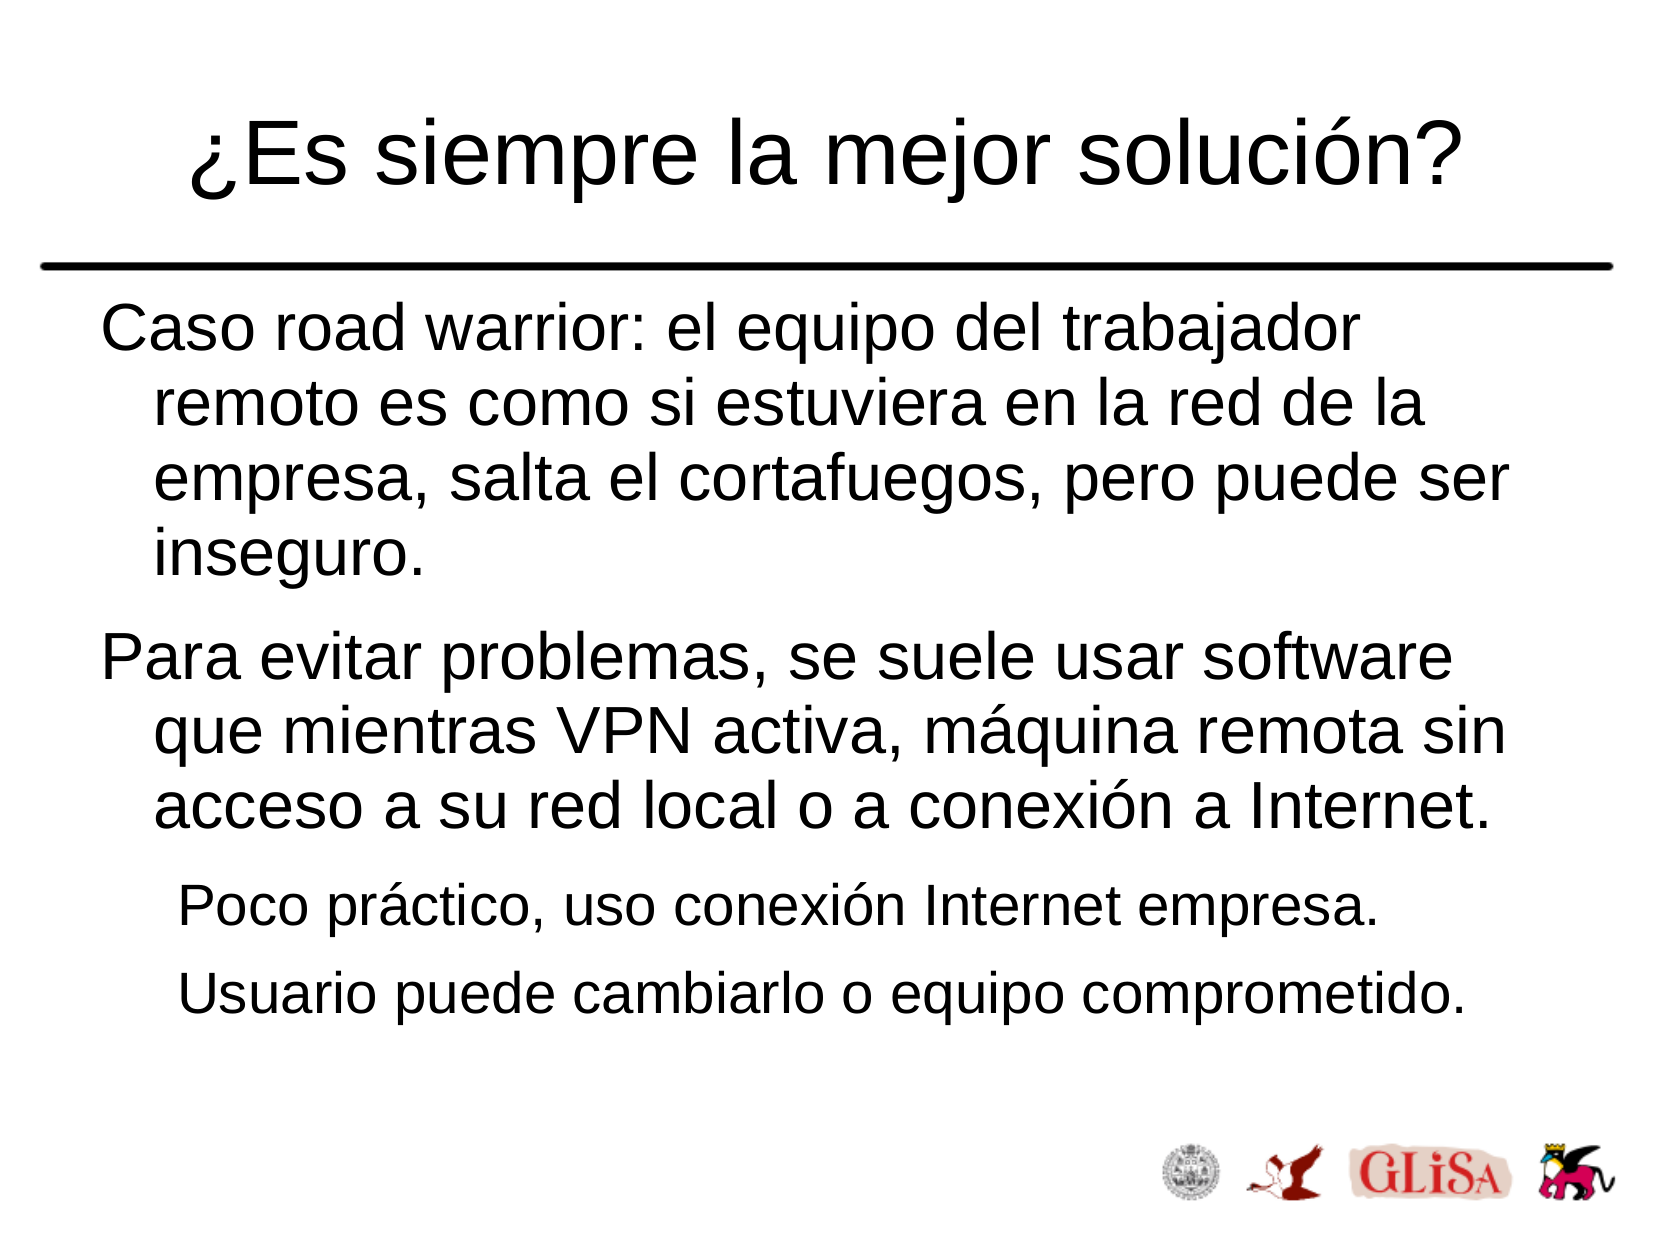

# ¿Es siempre la mejor solución?
Caso road warrior: el equipo del trabajador remoto es como si estuviera en la red de la empresa, salta el cortafuegos, pero puede ser inseguro.
Para evitar problemas, se suele usar software que mientras VPN activa, máquina remota sin acceso a su red local o a conexión a Internet.
Poco práctico, uso conexión Internet empresa.
Usuario puede cambiarlo o equipo comprometido.